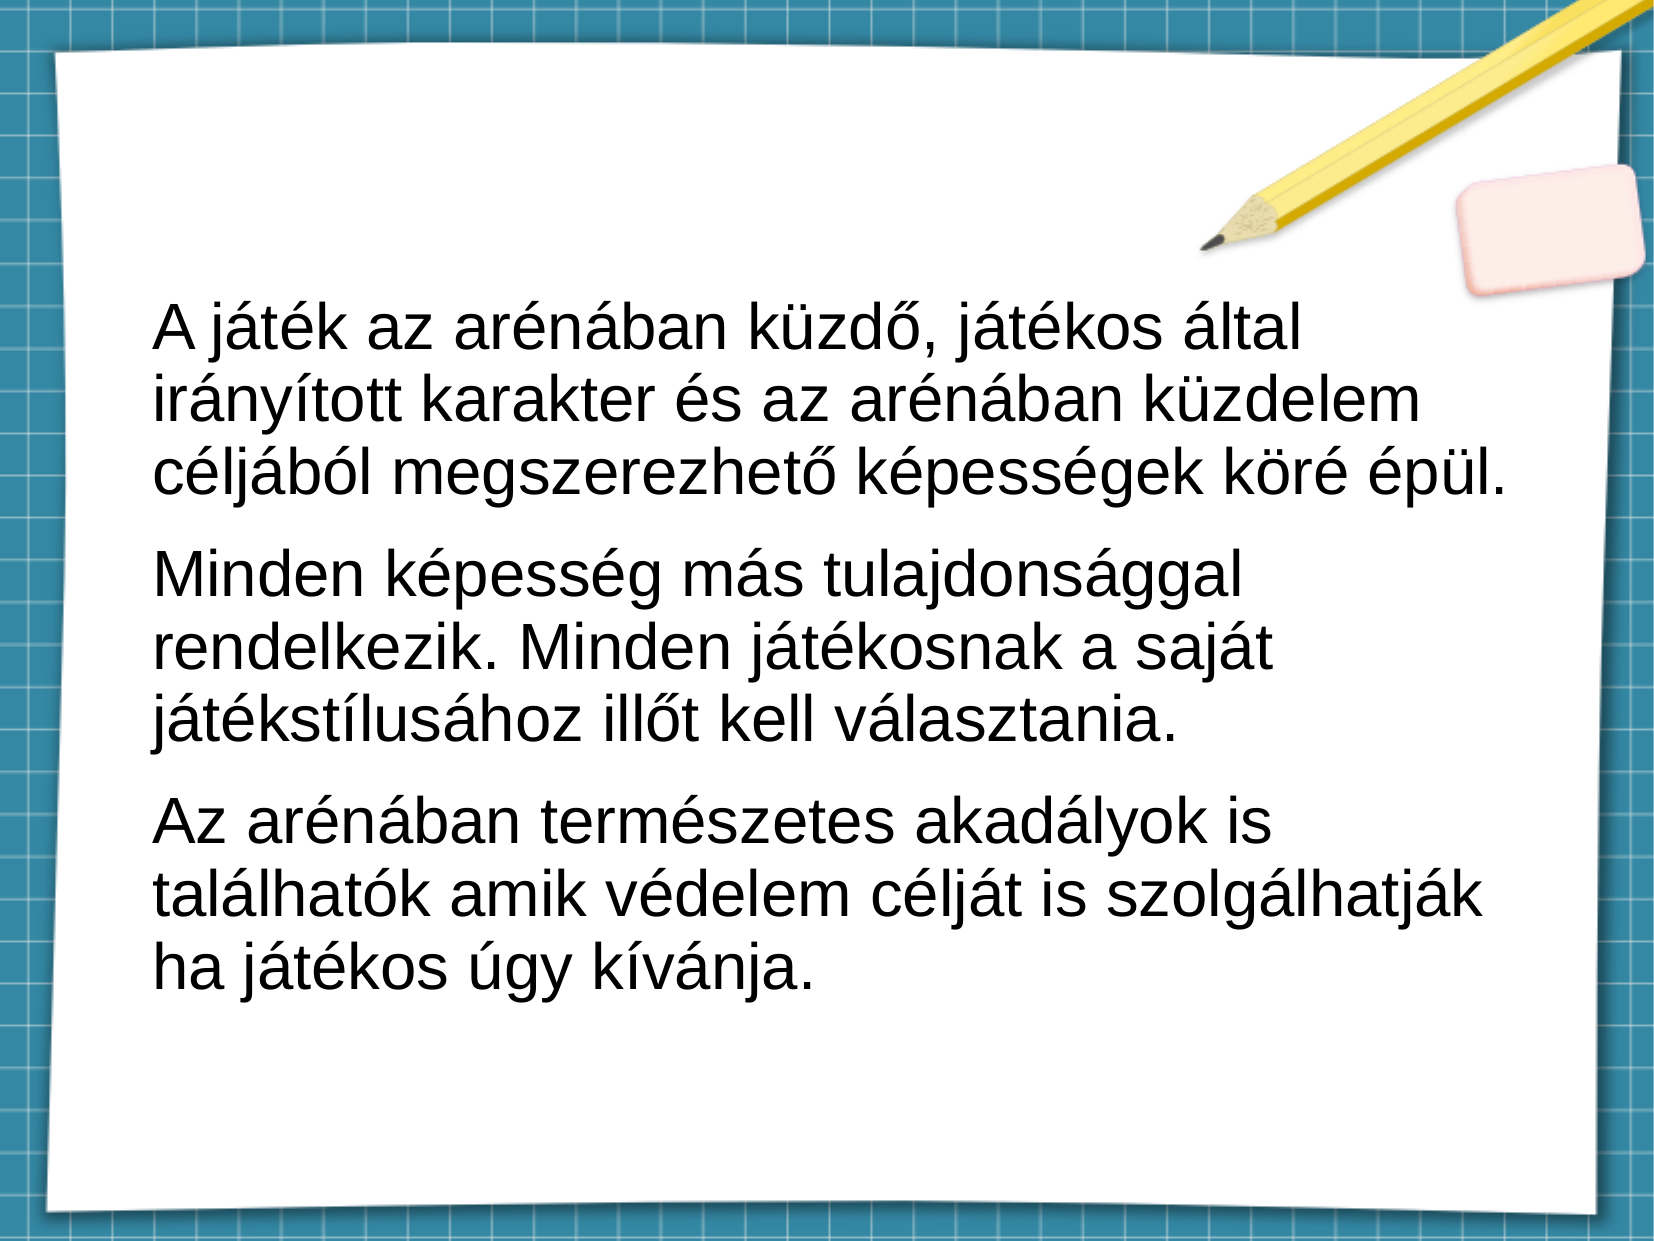

#
A játék az arénában küzdő, játékos által irányított karakter és az arénában küzdelem céljából megszerezhető képességek köré épül.
Minden képesség más tulajdonsággal rendelkezik. Minden játékosnak a saját játékstílusához illőt kell választania.
Az arénában természetes akadályok is találhatók amik védelem célját is szolgálhatják ha játékos úgy kívánja.